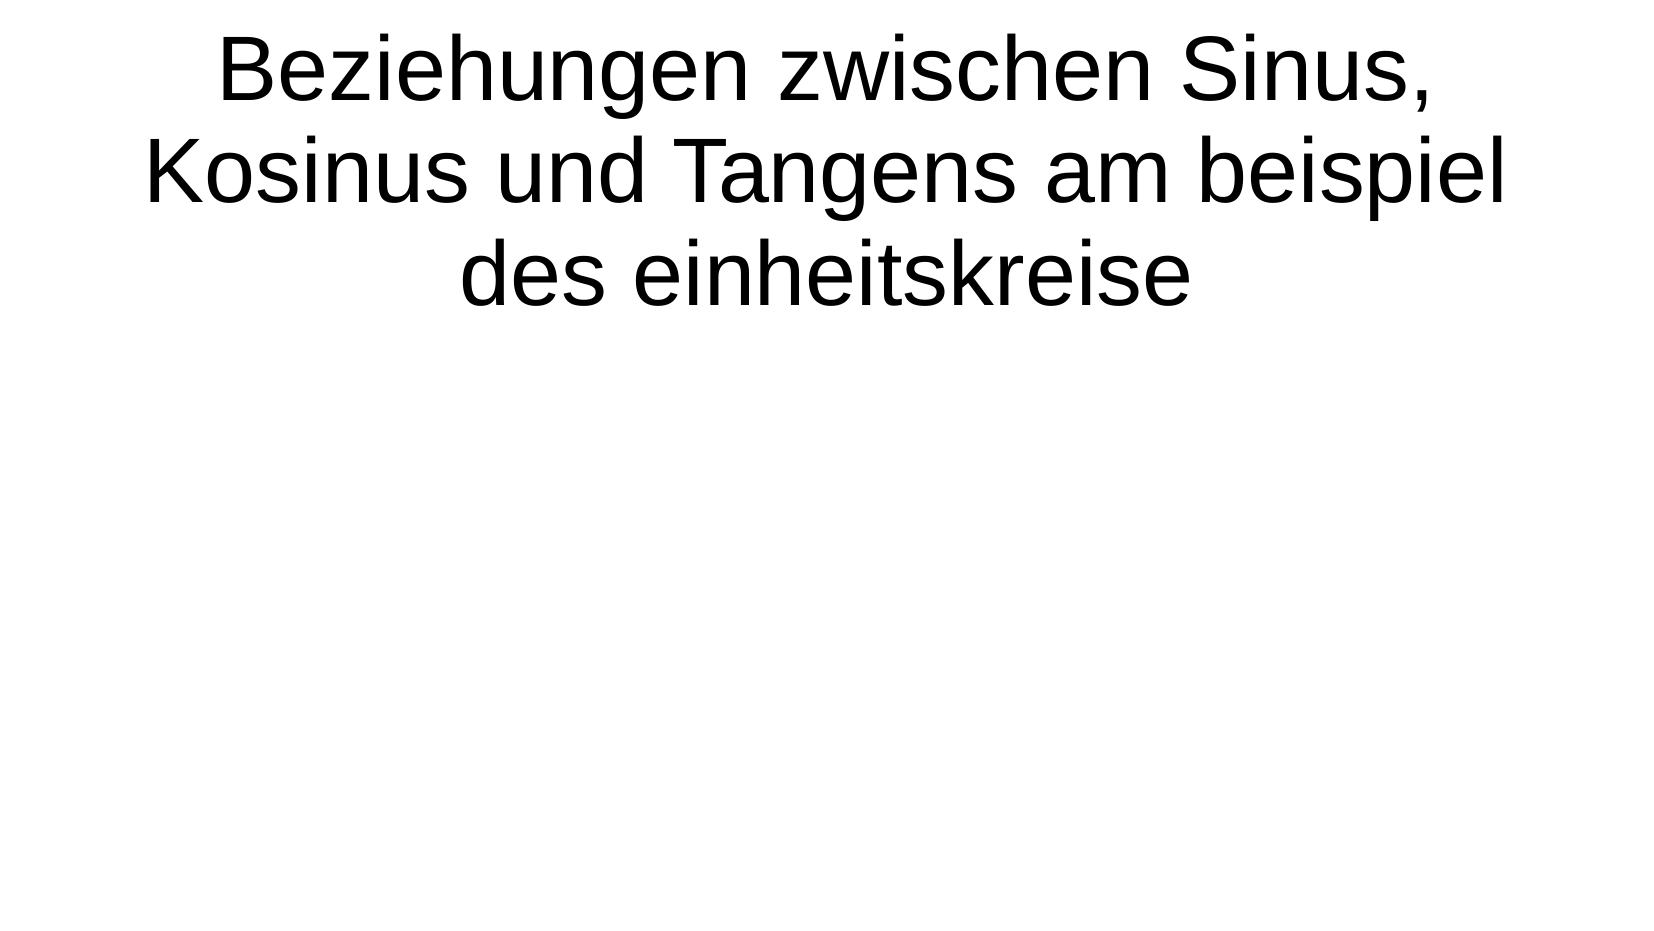

# Beziehungen zwischen Sinus, Kosinus und Tangens am beispiel des einheitskreise